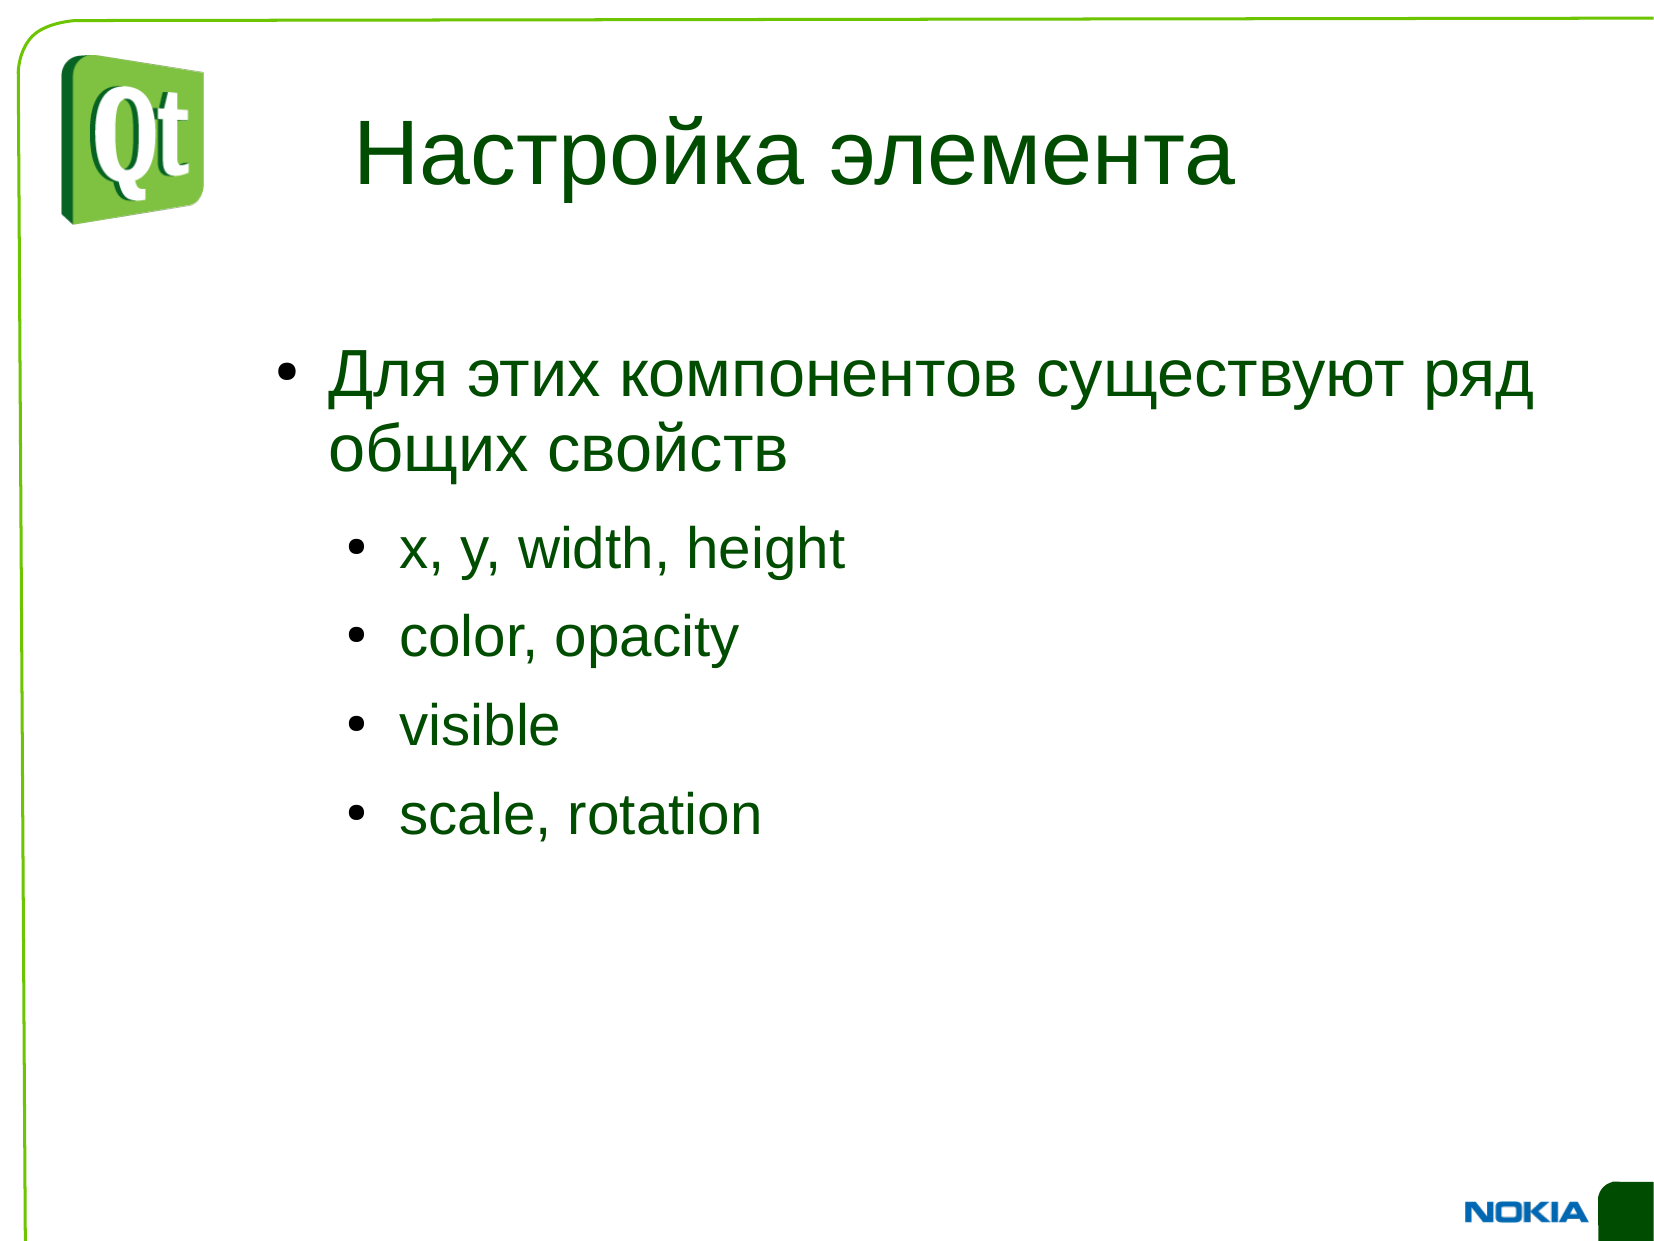

# Настройка элемента
Для этих компонентов существуют ряд общих свойств
x, y, width, height
color, opacity
visible
scale, rotation